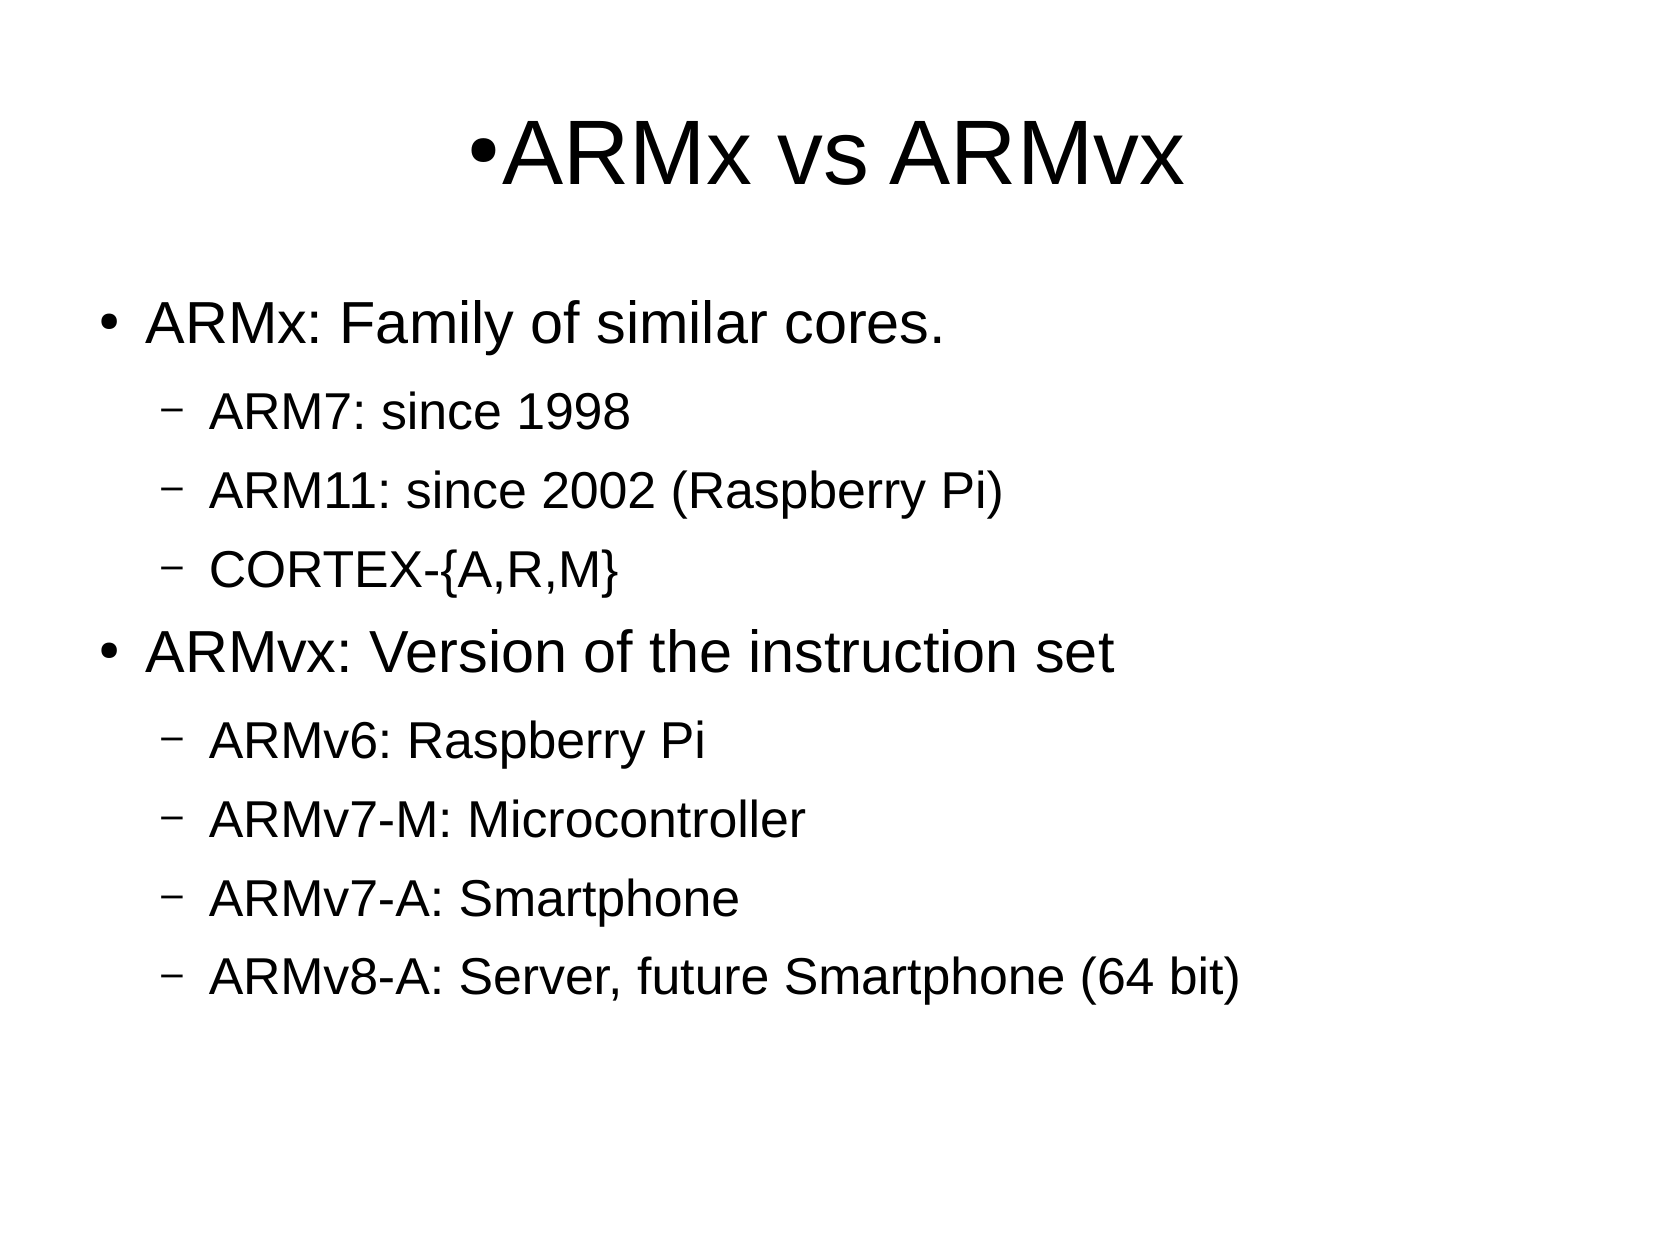

# ARMx vs ARMvx
ARMx: Family of similar cores.
ARM7: since 1998
ARM11: since 2002 (Raspberry Pi)
CORTEX-{A,R,M}
ARMvx: Version of the instruction set
ARMv6: Raspberry Pi
ARMv7-M: Microcontroller
ARMv7-A: Smartphone
ARMv8-A: Server, future Smartphone (64 bit)